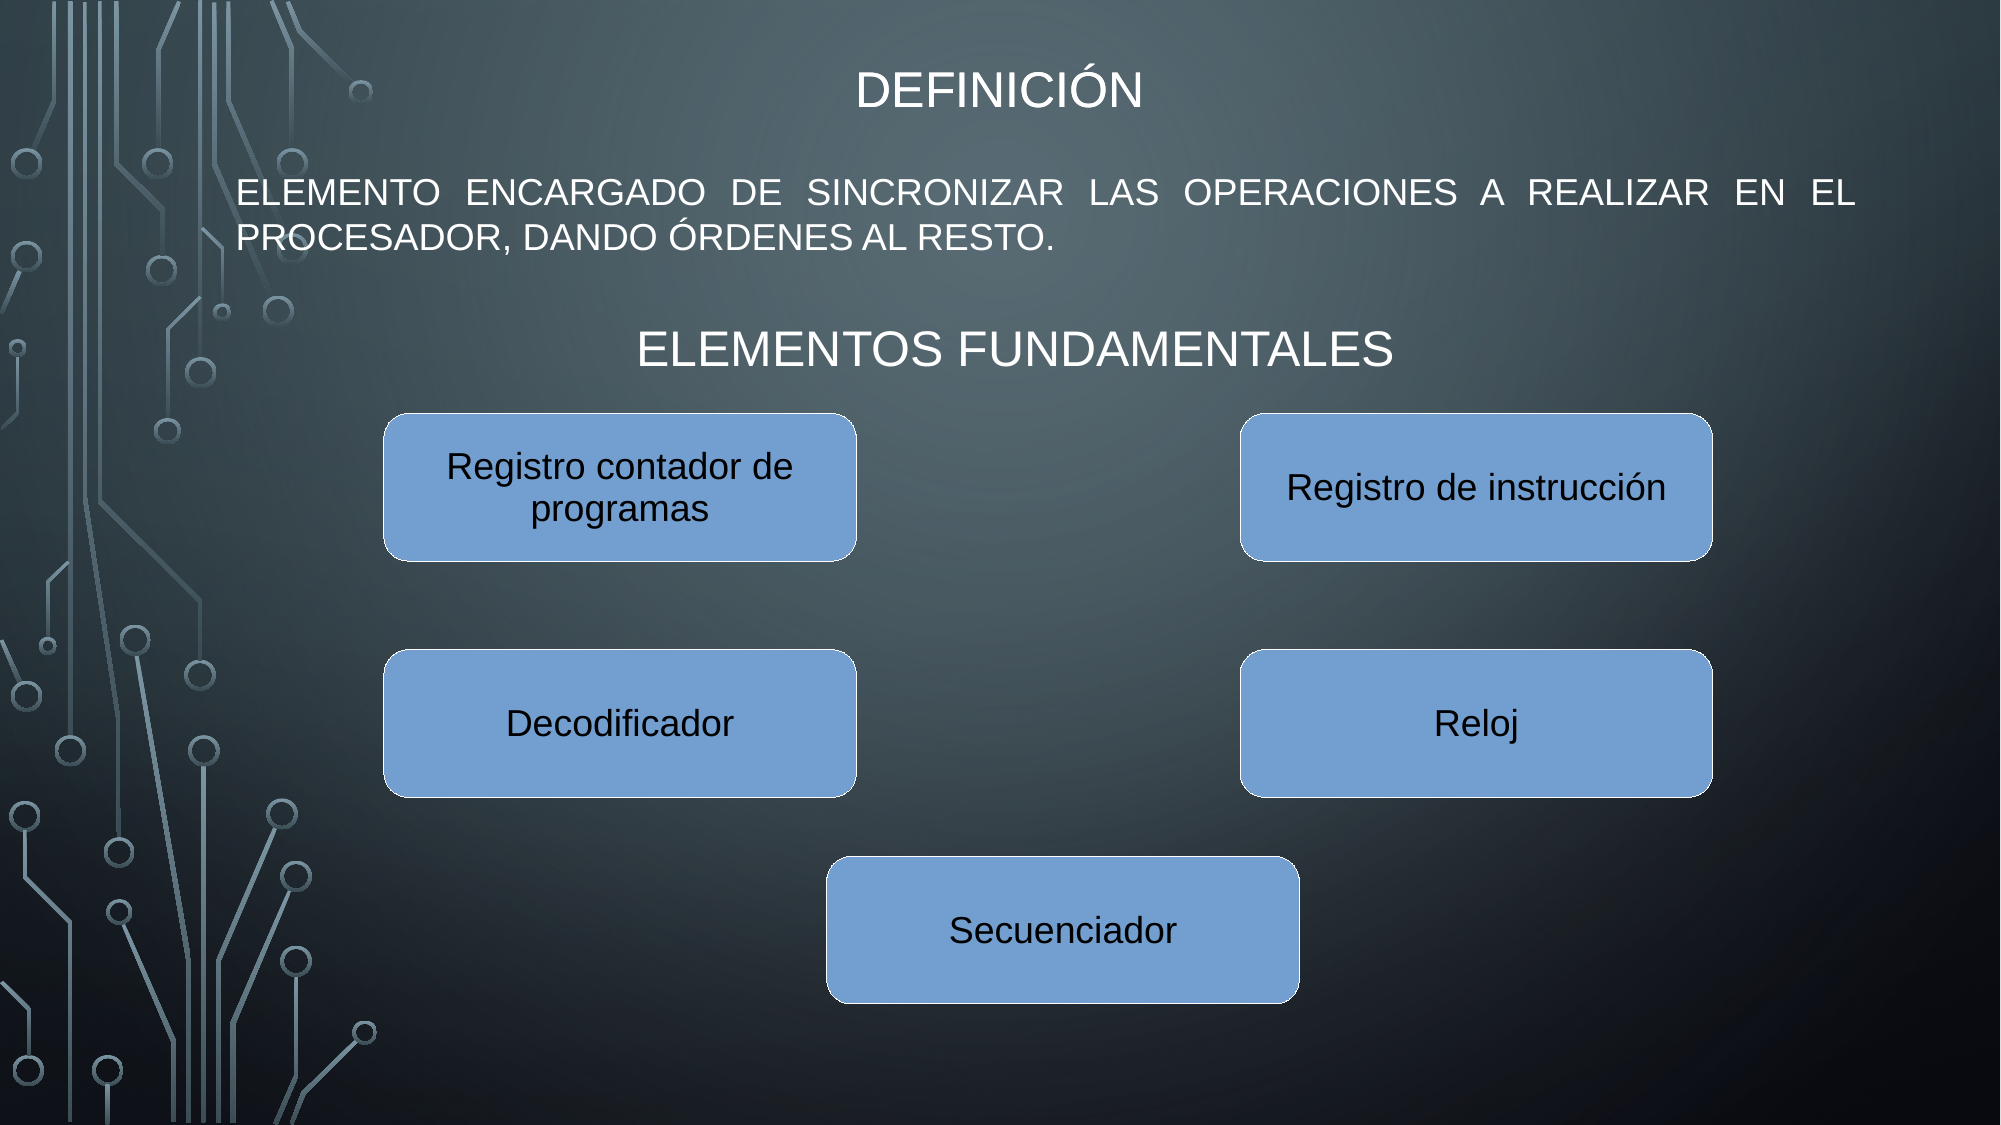

DEFINICIÓN
DEFINICIÓN
ELEMENTO ENCARGADO DE SINCRONIZAR LAS OPERACIONES A REALIZAR EN EL PROCESADOR, DANDO ÓRDENES AL RESTO.
ELEMENTOS FUNDAMENTALES
Registro contador de programas
Registro de instrucción
Decodificador
Reloj
Secuenciador